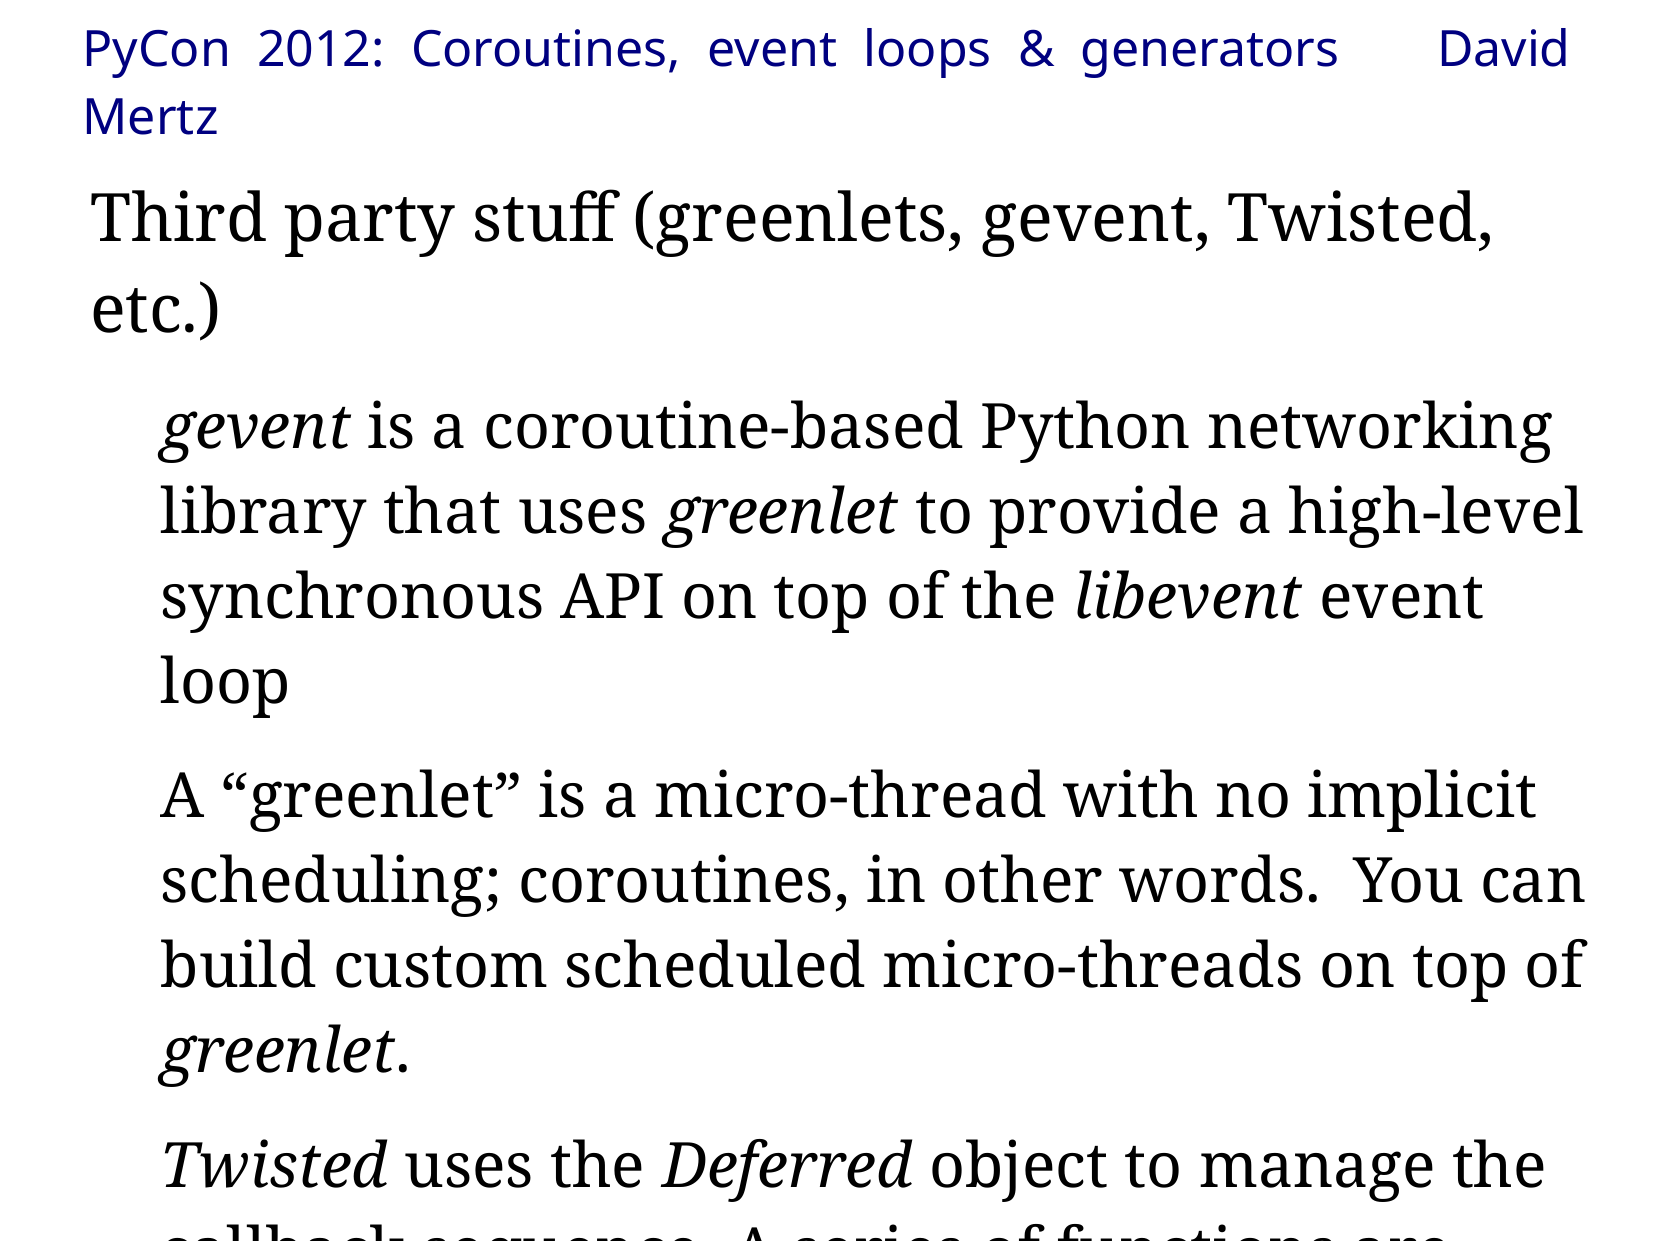

PyCon 2012: Coroutines, event loops & generators		David Mertz
# Third party stuff (greenlets, gevent, Twisted, etc.)
gevent is a coroutine-based Python networking library that uses greenlet to provide a high-level synchronous API on top of the libevent event loop
A “greenlet” is a micro-thread with no implicit scheduling; coroutines, in other words. You can build custom scheduled micro-threads on top of greenlet.
Twisted uses the Deferred object to manage the callback sequence. A series of functions are attached to the deferred to be called when the results of the asychronous request are available